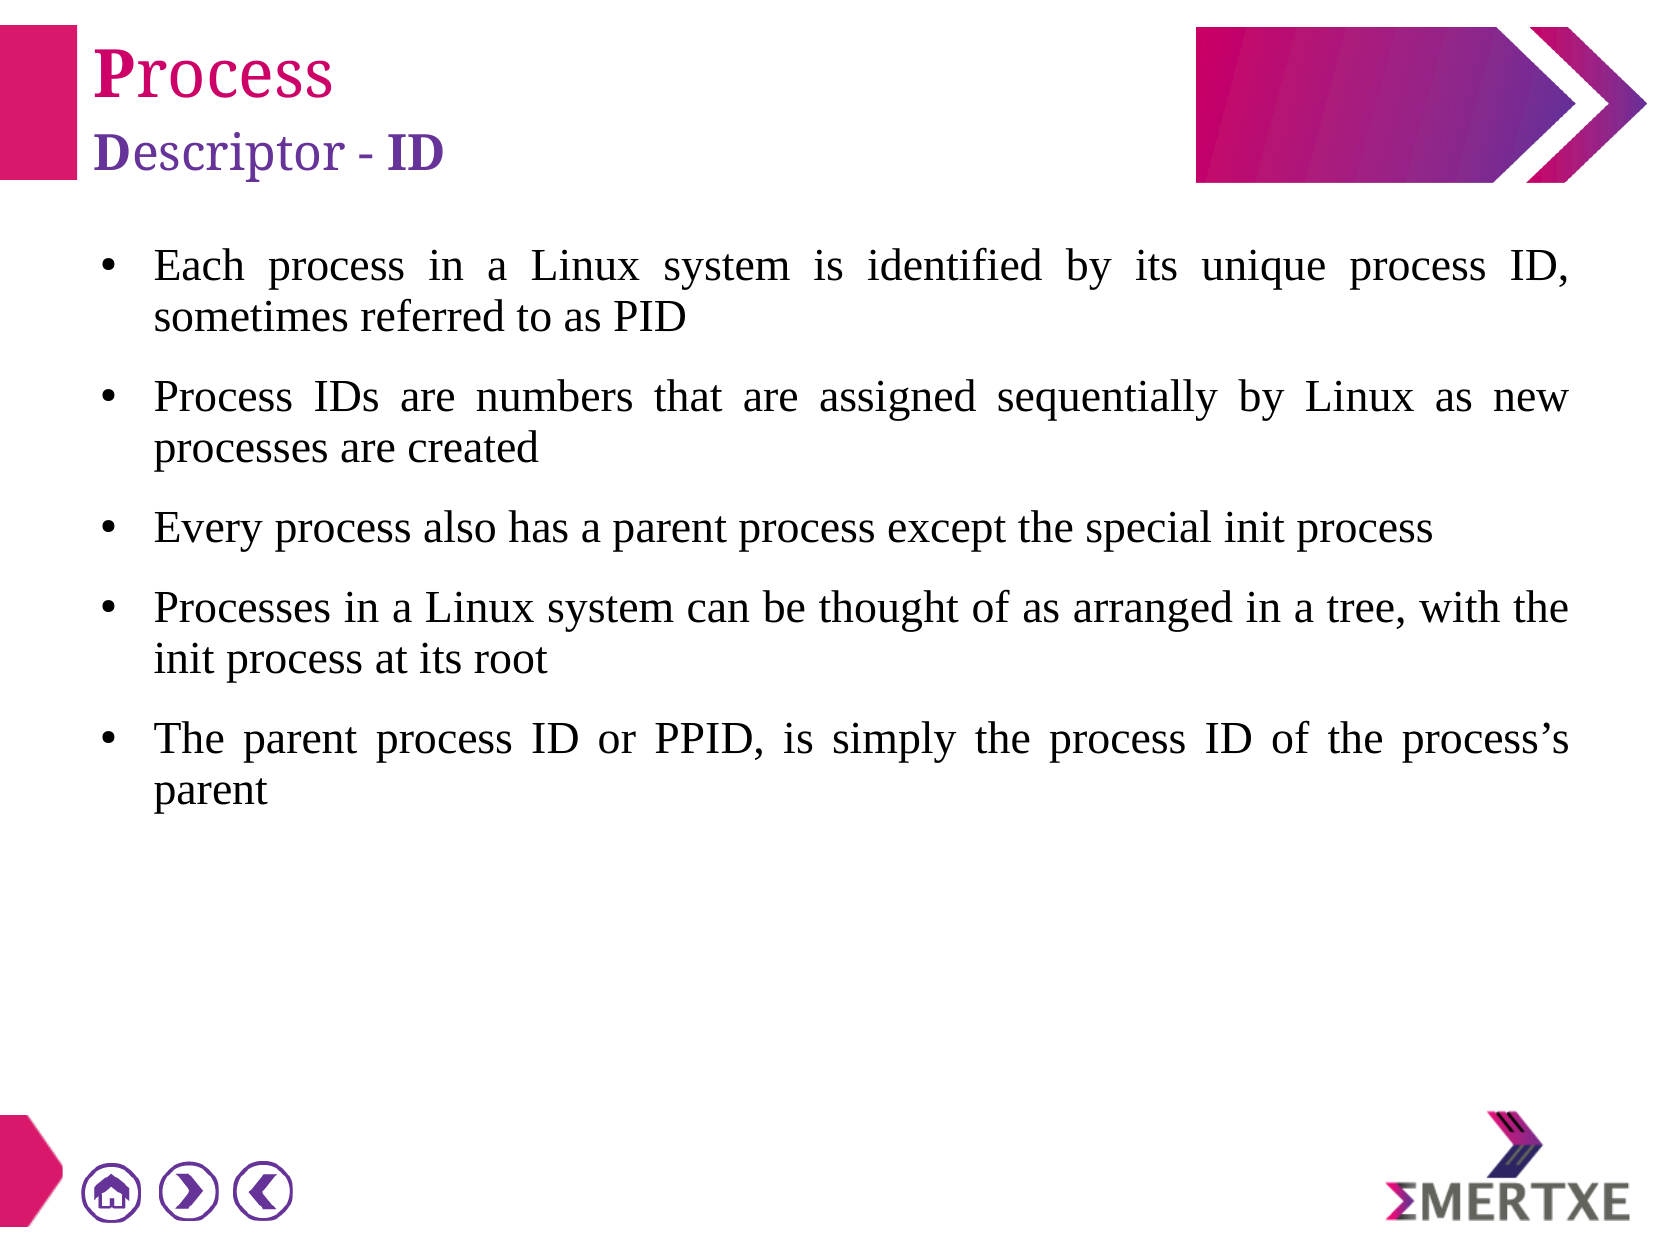

# Process Descriptor - ID
Each process in a Linux system is identified by its unique process ID, sometimes referred to as PID
Process IDs are numbers that are assigned sequentially by Linux as new processes are created
Every process also has a parent process except the special init process
Processes in a Linux system can be thought of as arranged in a tree, with the init process at its root
The parent process ID or PPID, is simply the process ID of the process’s parent